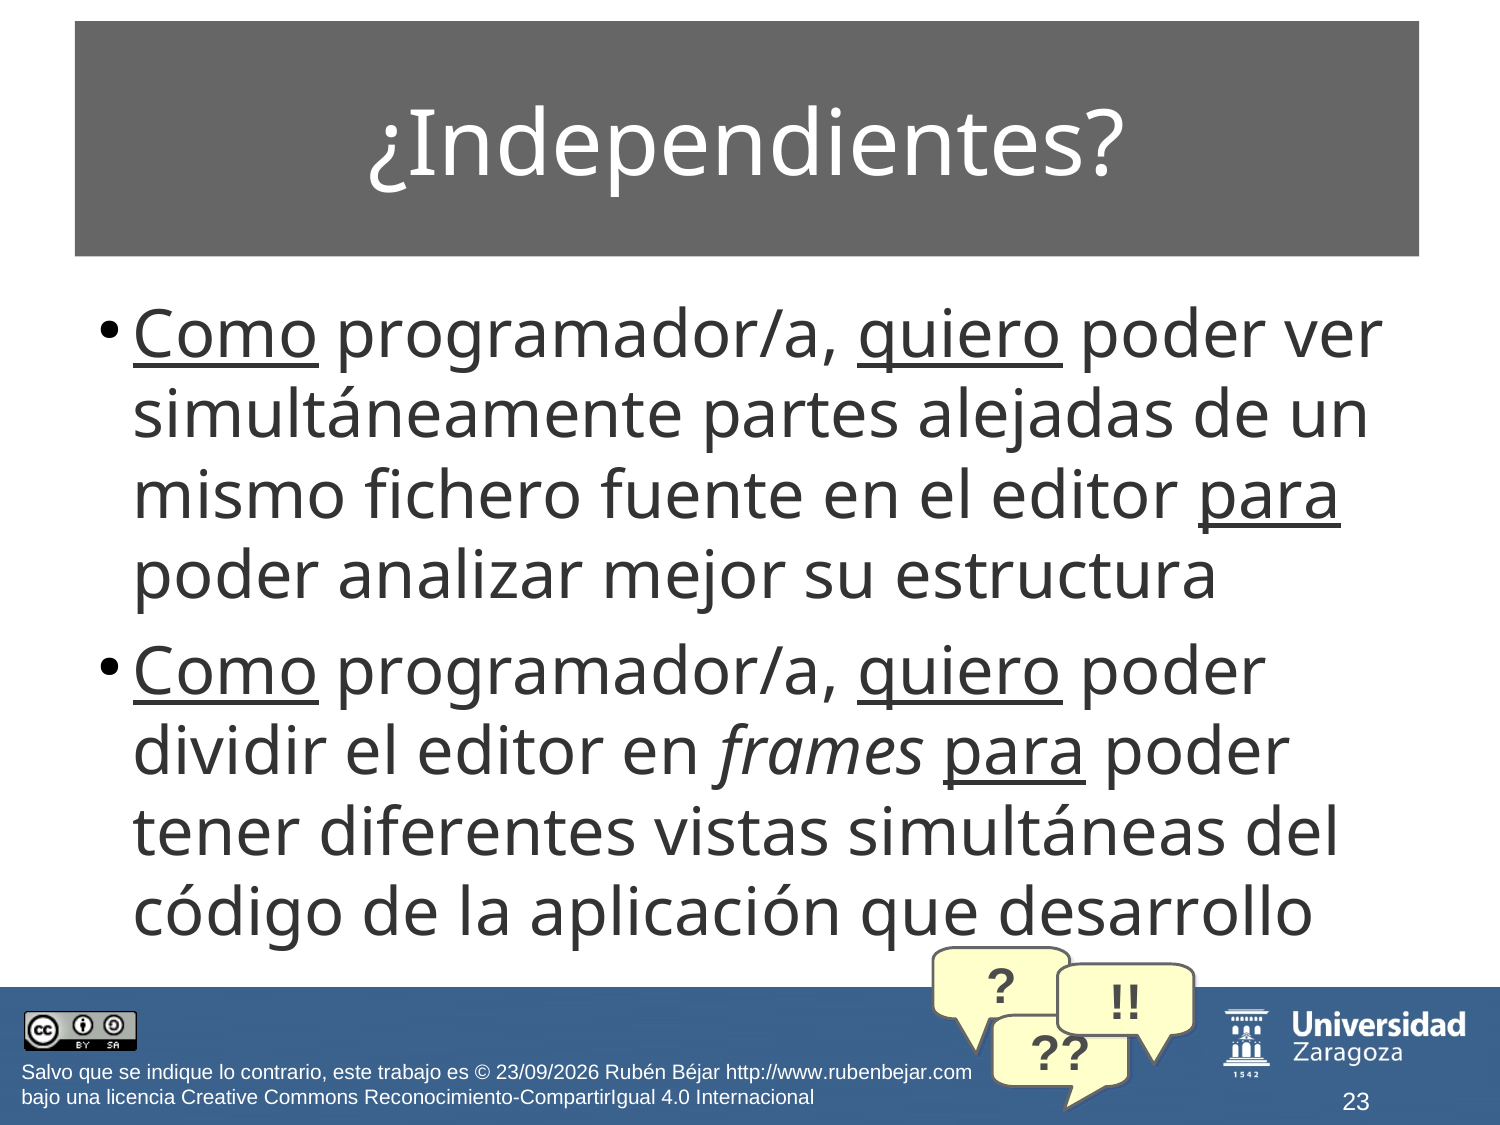

# ¿Independientes?
Como programador/a, quiero poder ver simultáneamente partes alejadas de un mismo fichero fuente en el editor para poder analizar mejor su estructura
Como programador/a, quiero poder dividir el editor en frames para poder tener diferentes vistas simultáneas del código de la aplicación que desarrollo
?
!!
??